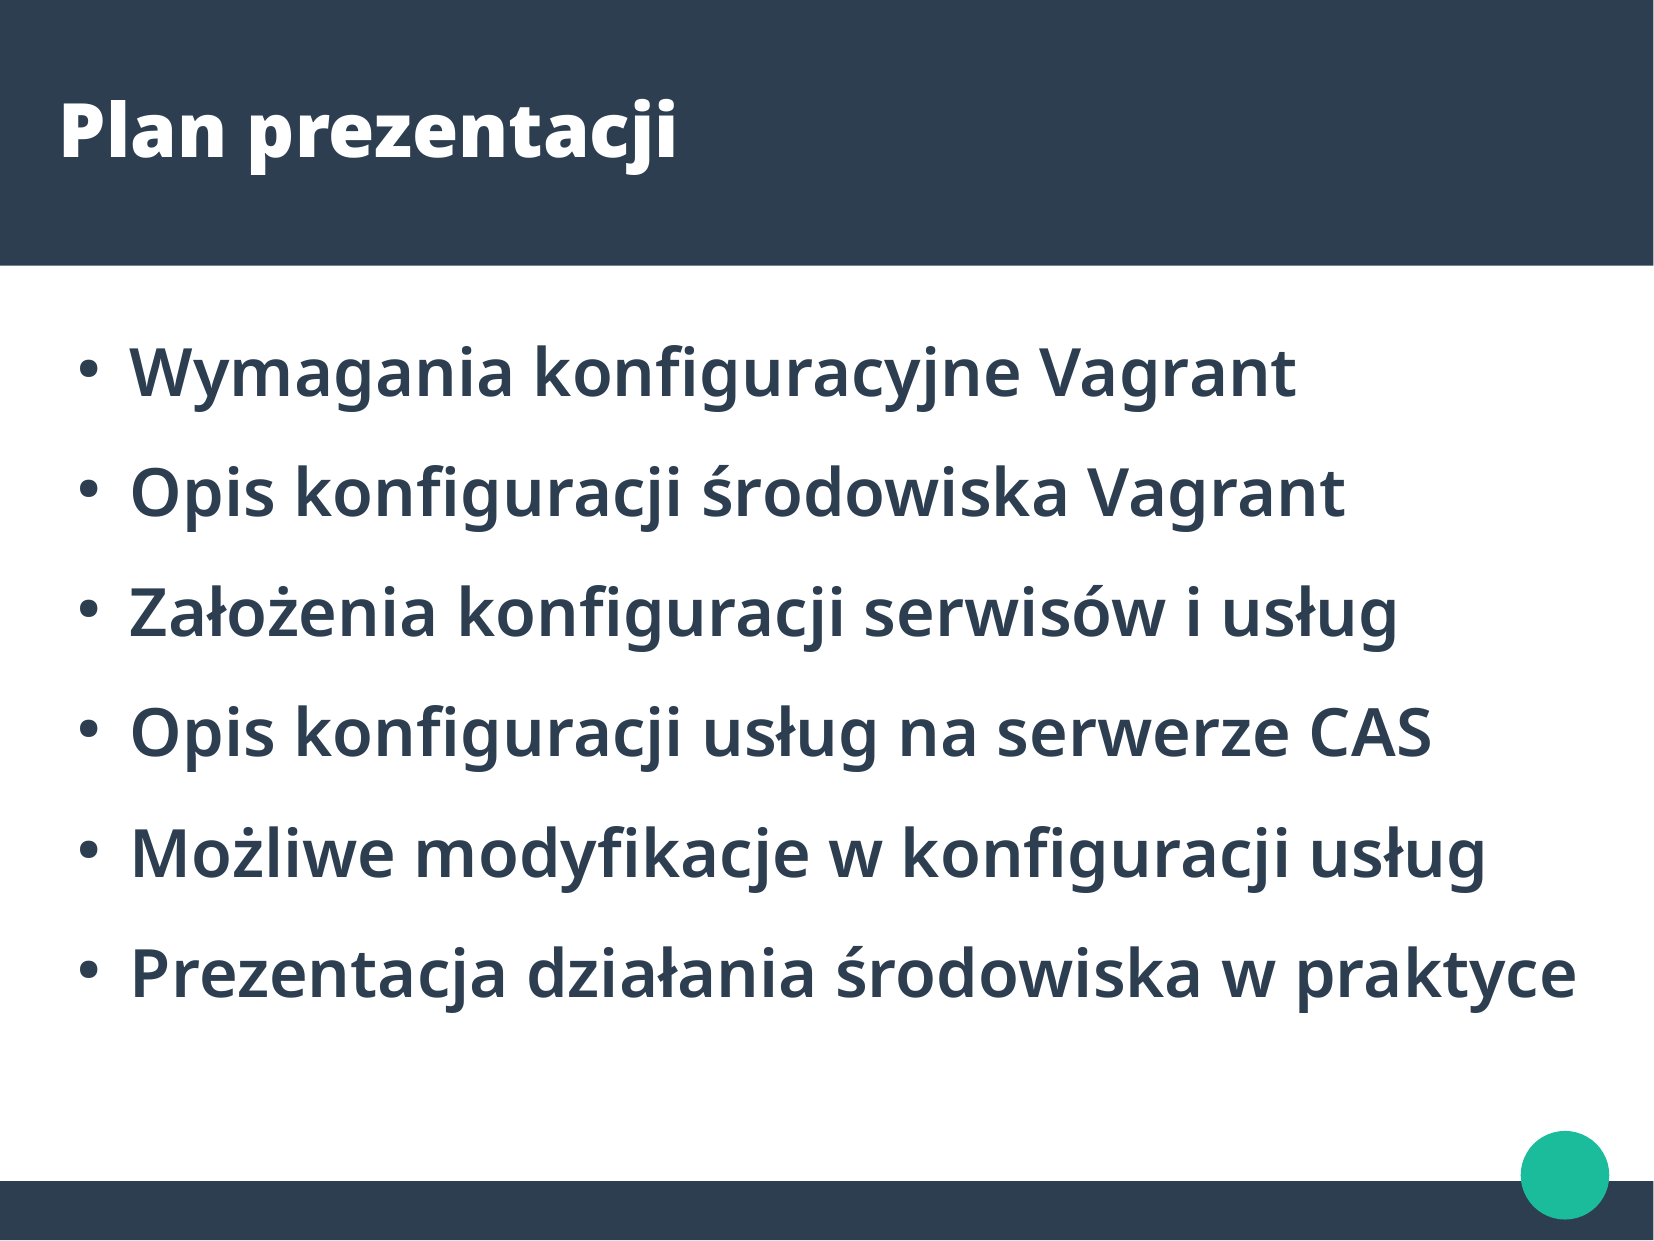

# Plan prezentacji
Wymagania konfiguracyjne Vagrant
Opis konfiguracji środowiska Vagrant
Założenia konfiguracji serwisów i usług
Opis konfiguracji usług na serwerze CAS
Możliwe modyfikacje w konfiguracji usług
Prezentacja działania środowiska w praktyce